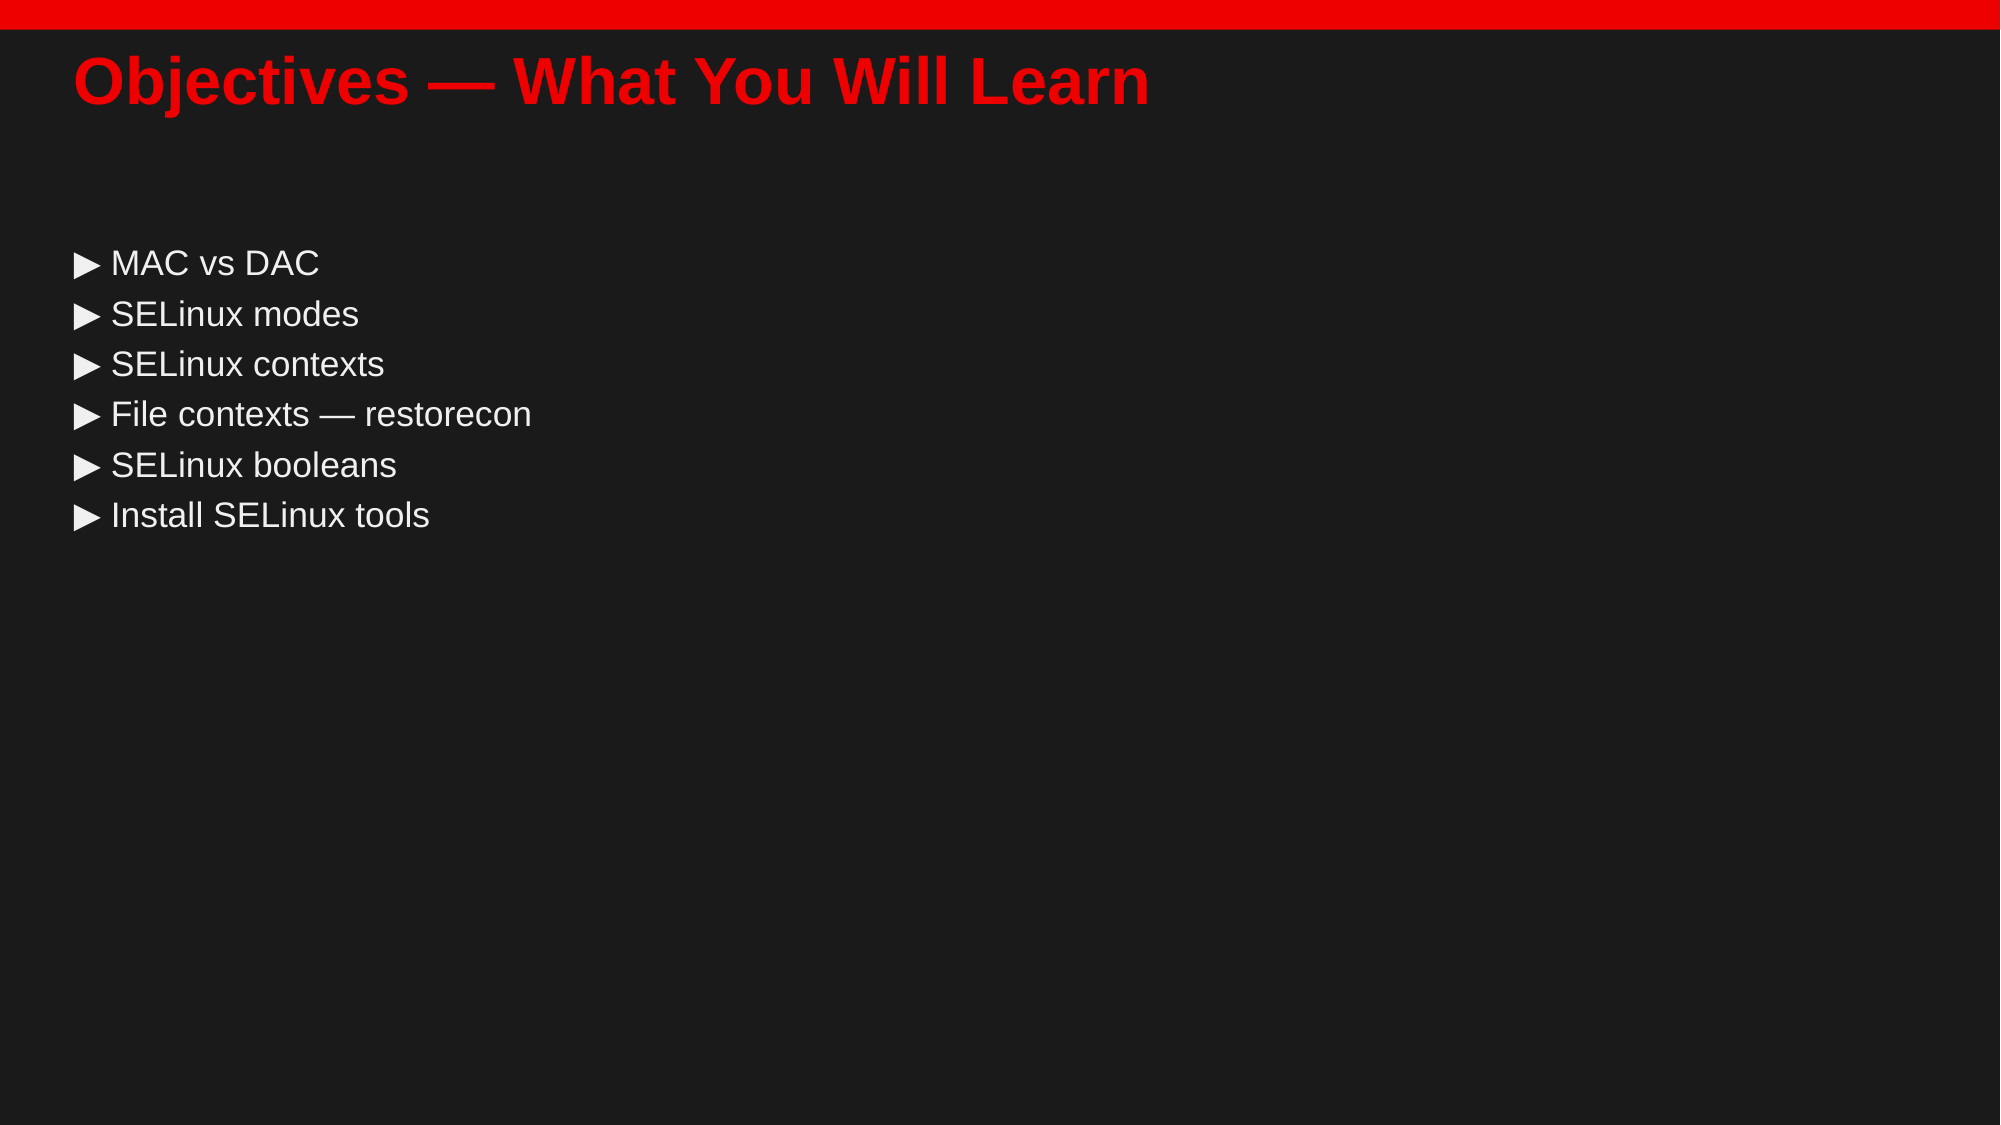

Objectives — What You Will Learn
▶ MAC vs DAC
▶ SELinux modes
▶ SELinux contexts
▶ File contexts — restorecon
▶ SELinux booleans
▶ Install SELinux tools